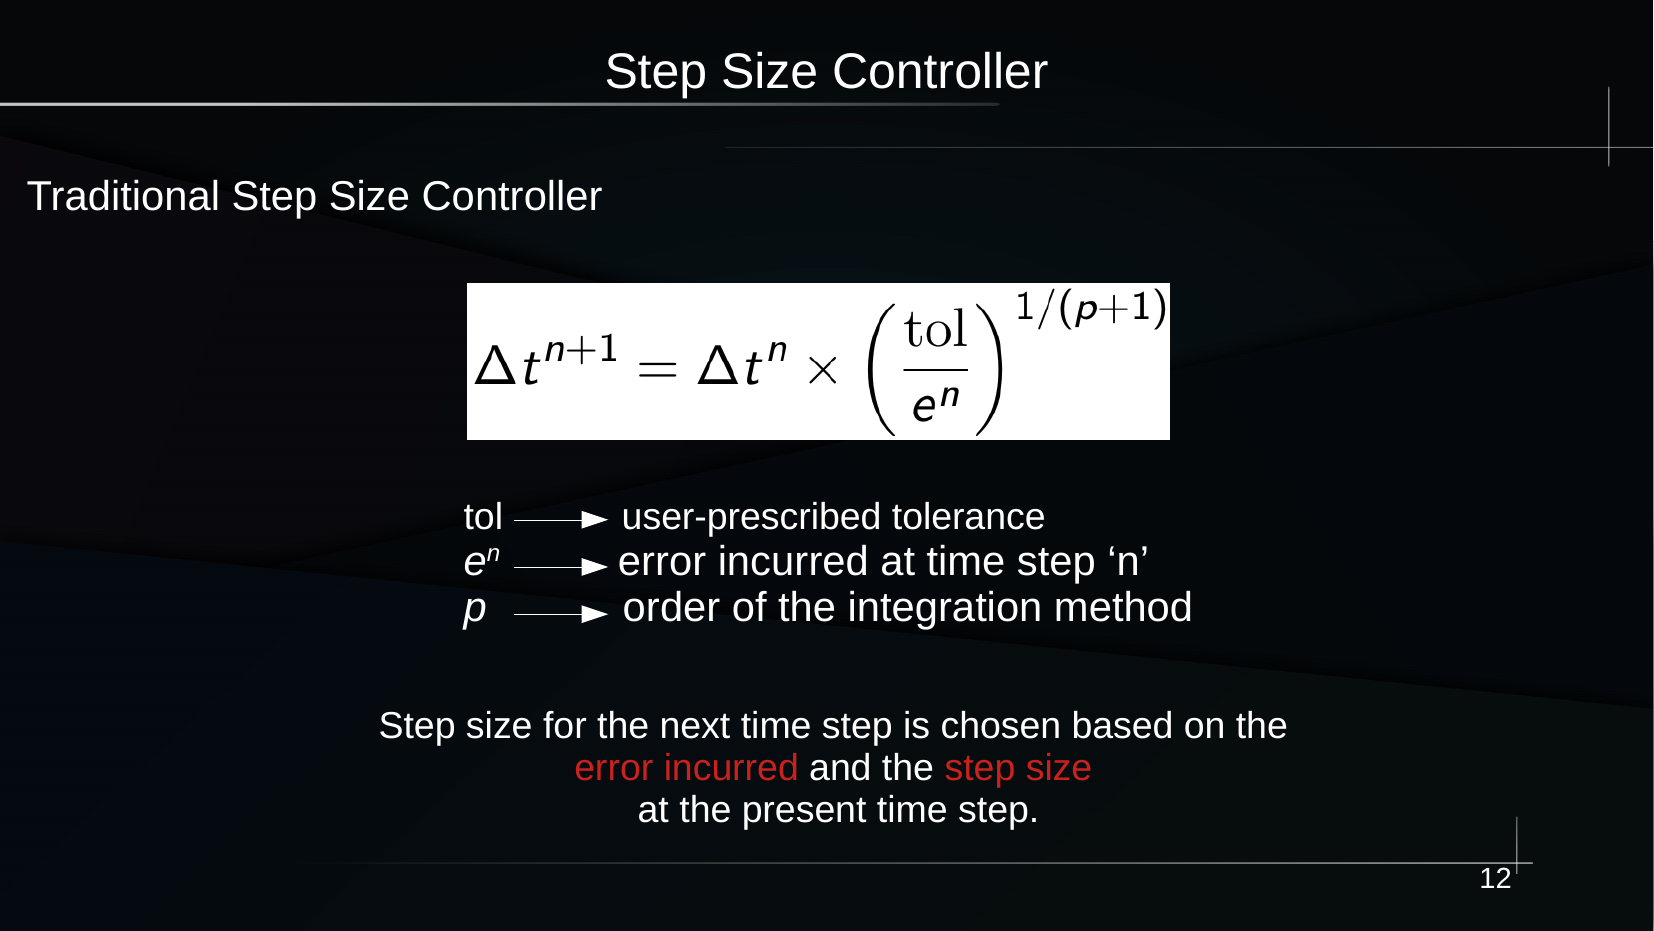

Step Size Controller
Traditional Step Size Controller
tol 		 user-prescribed tolerance
en		 error incurred at time step ‘n’
p 		 order of the integration method
Step size for the next time step is chosen based on the
error incurred and the step size
at the present time step.
12